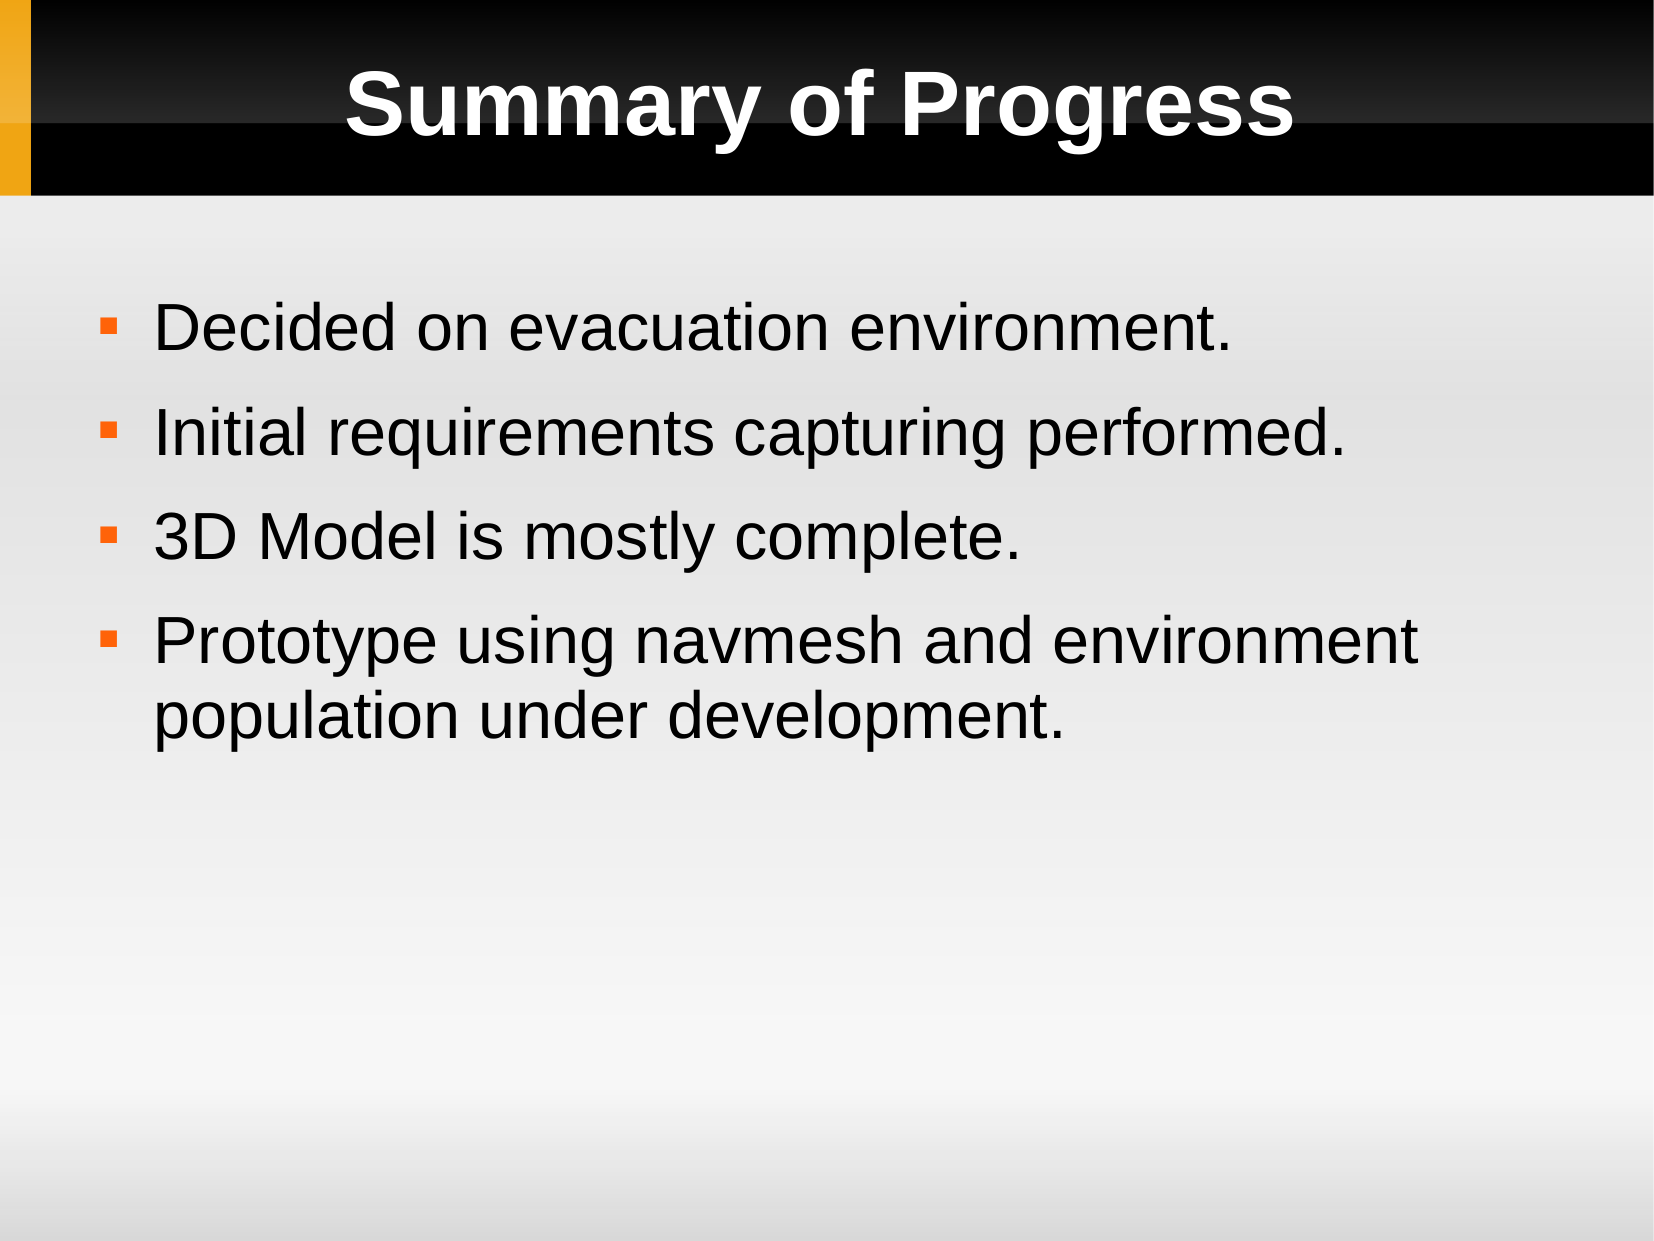

# Summary of Progress
Decided on evacuation environment.
Initial requirements capturing performed.
3D Model is mostly complete.
Prototype using navmesh and environment population under development.